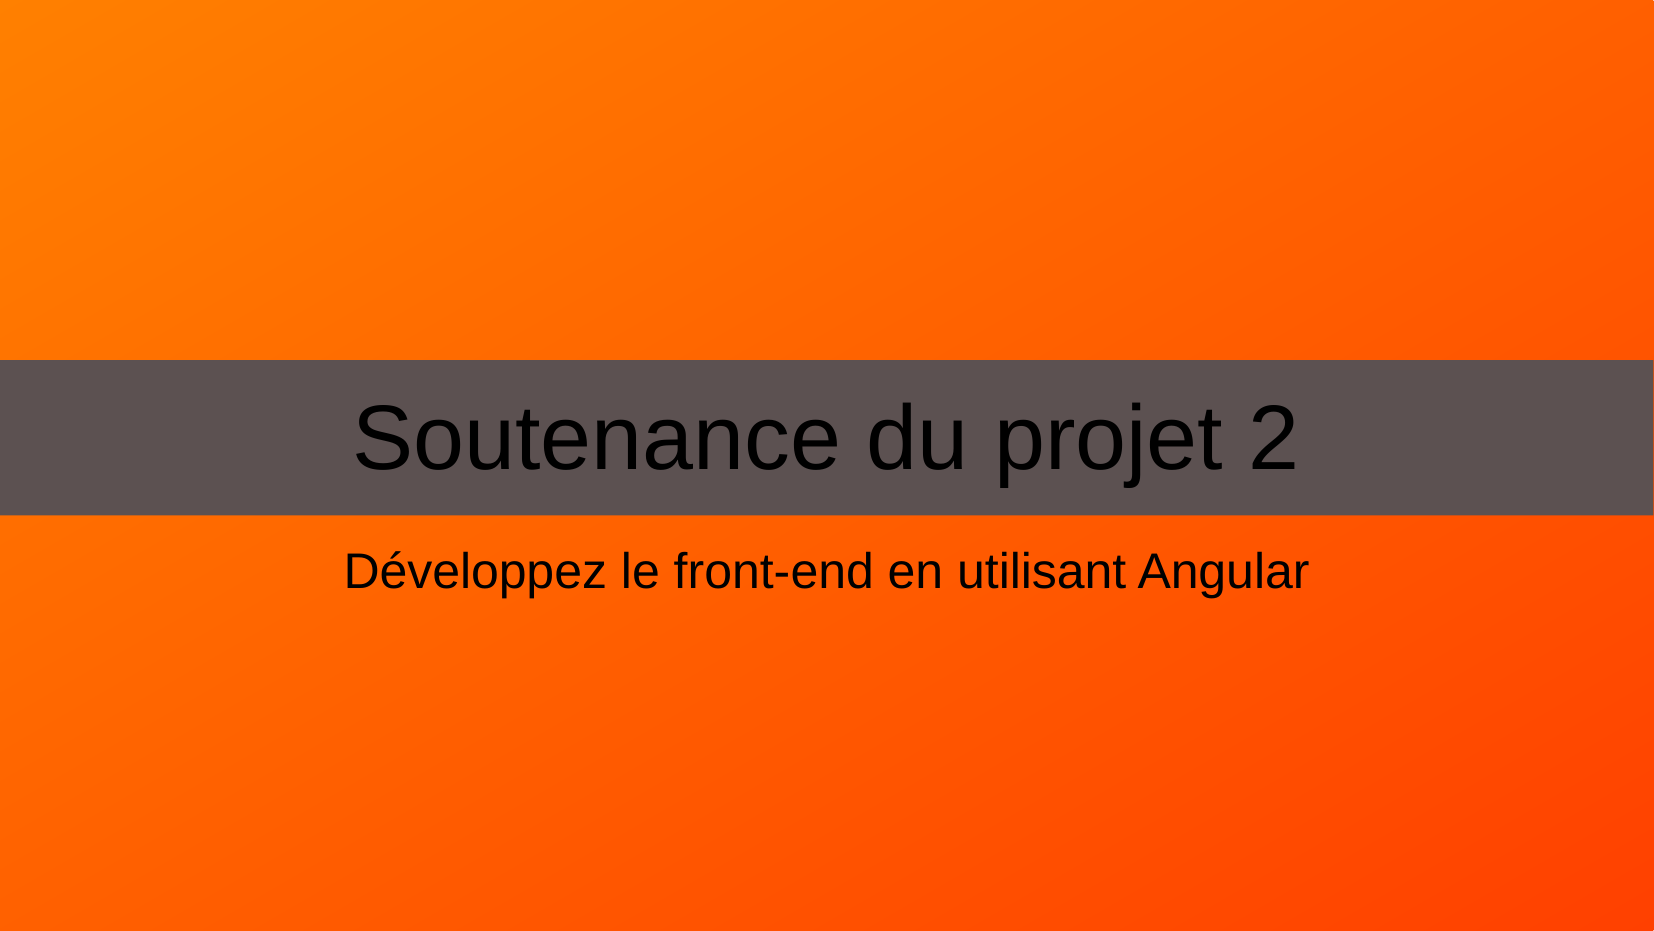

# Soutenance du projet 2
Développez le front-end en utilisant Angular